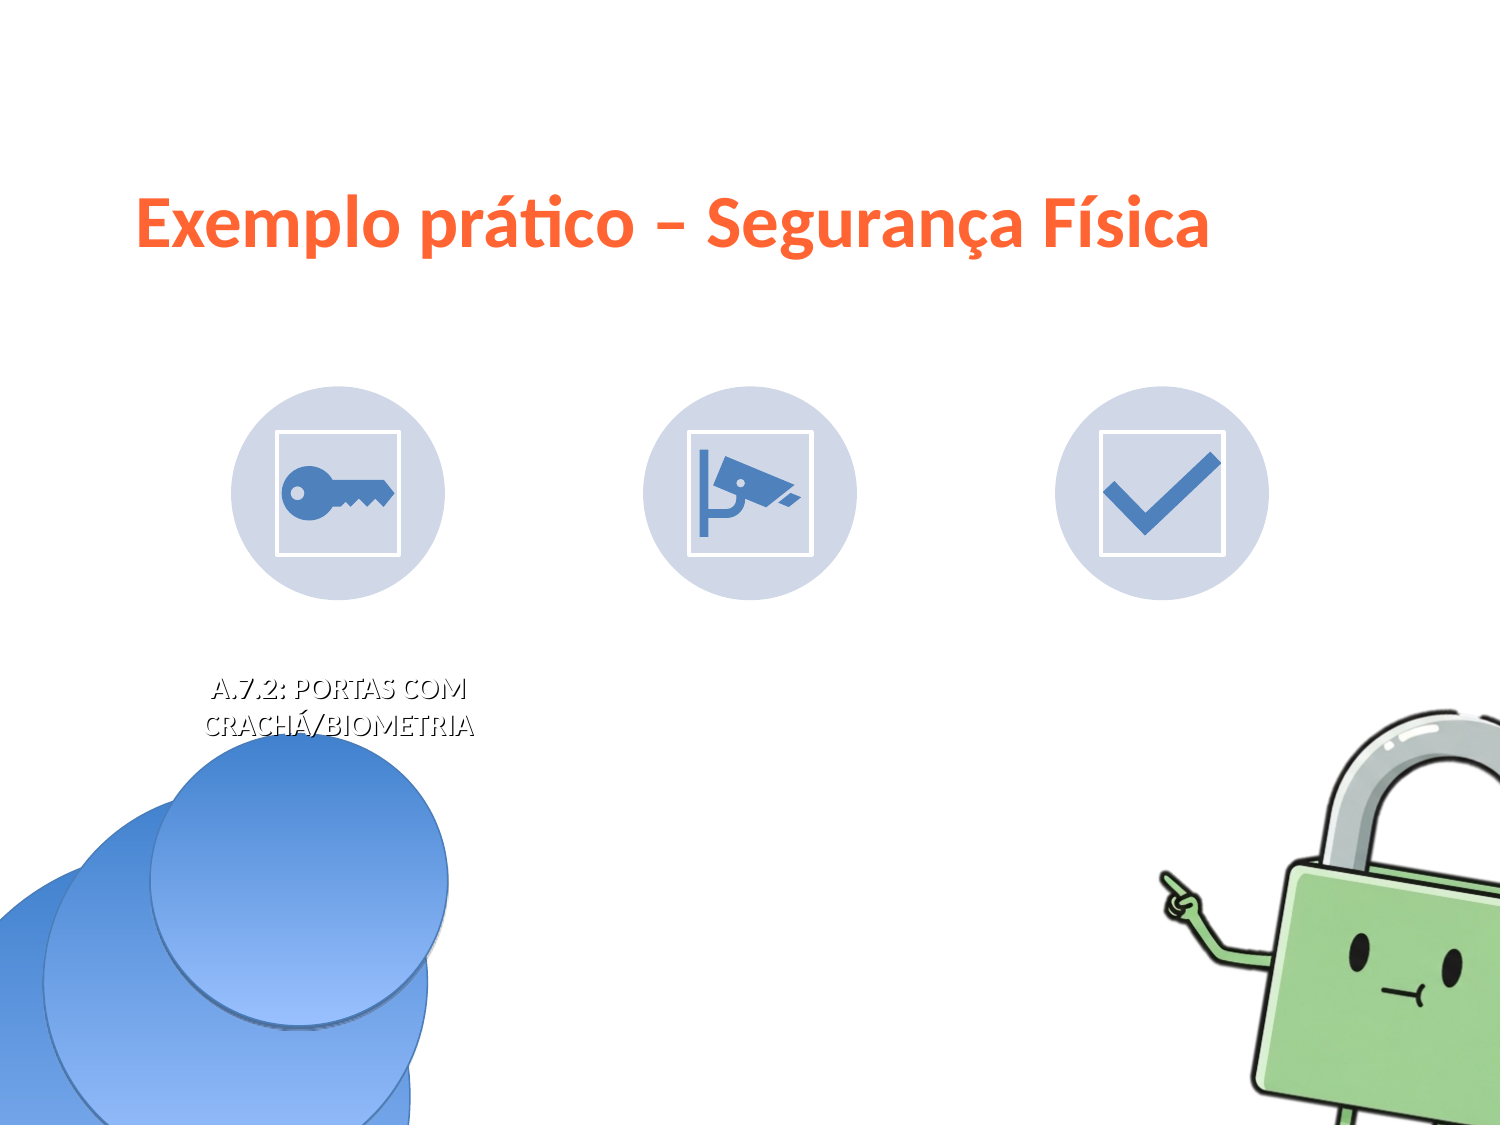

Exemplo prático – Segurança Física
A.7.2: Portas com crachá/biometria
A.7.4: Câmeras de monitoramento
A.7.12: Proteção contra interferência eletromagnética.